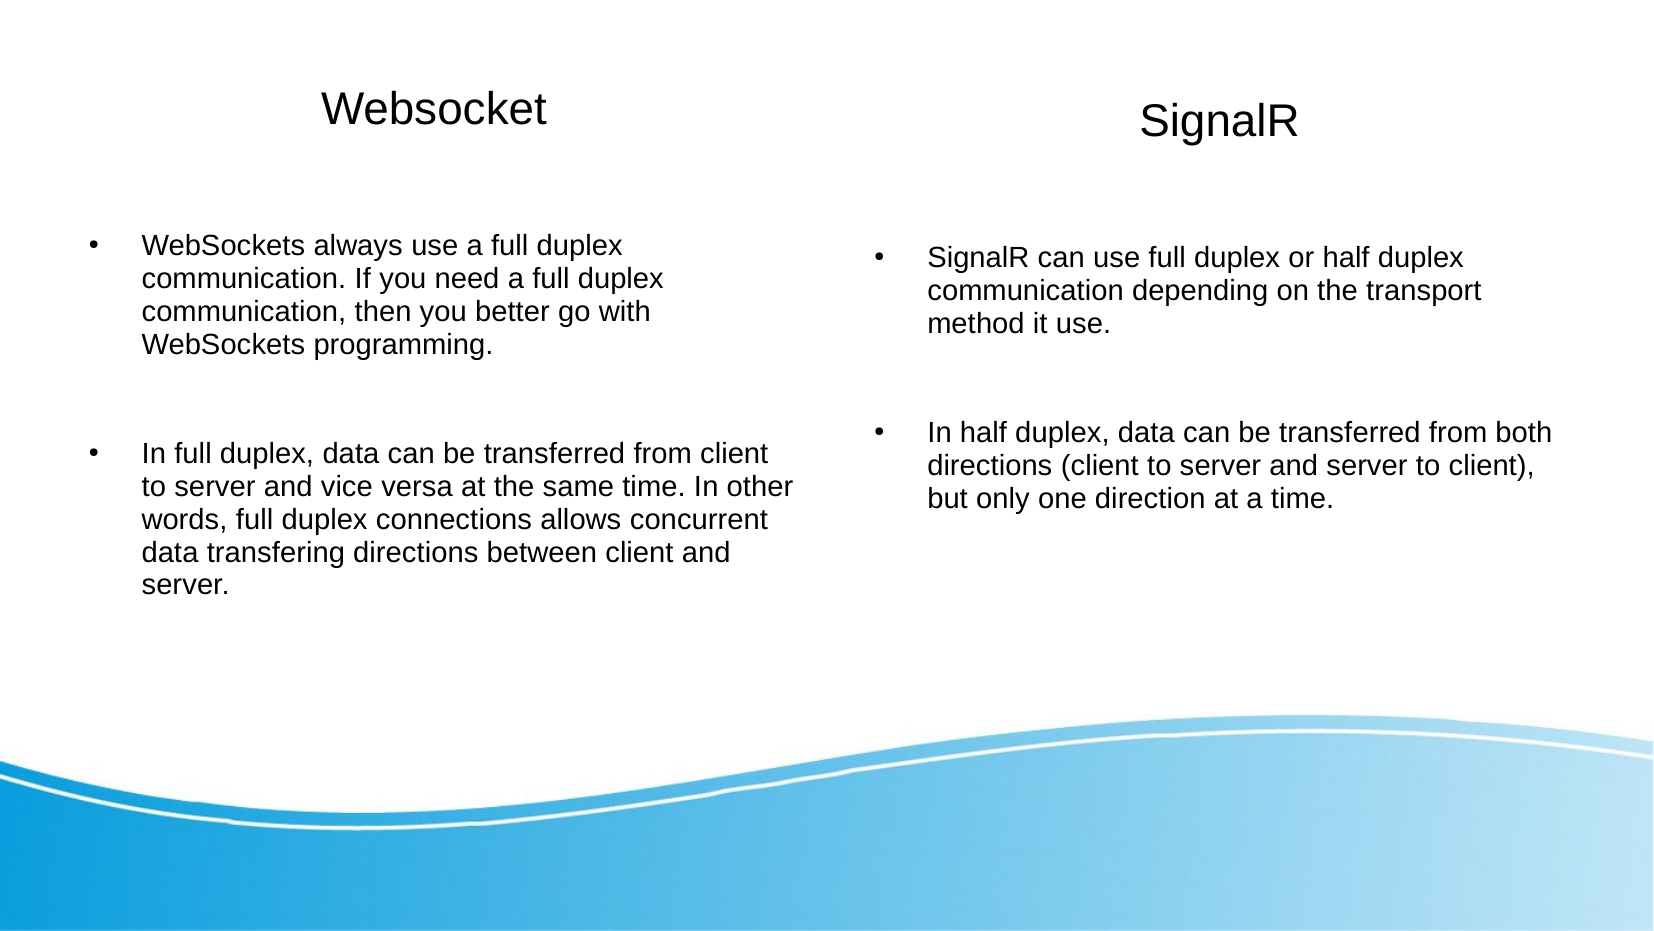

# Websocket
WebSockets always use a full duplex communication. If you need a full duplex communication, then you better go with WebSockets programming.
In full duplex, data can be transferred from client to server and vice versa at the same time. In other words, full duplex connections allows concurrent data transfering directions between client and server.
SignalR
SignalR can use full duplex or half duplex communication depending on the transport method it use.
In half duplex, data can be transferred from both directions (client to server and server to client), but only one direction at a time.